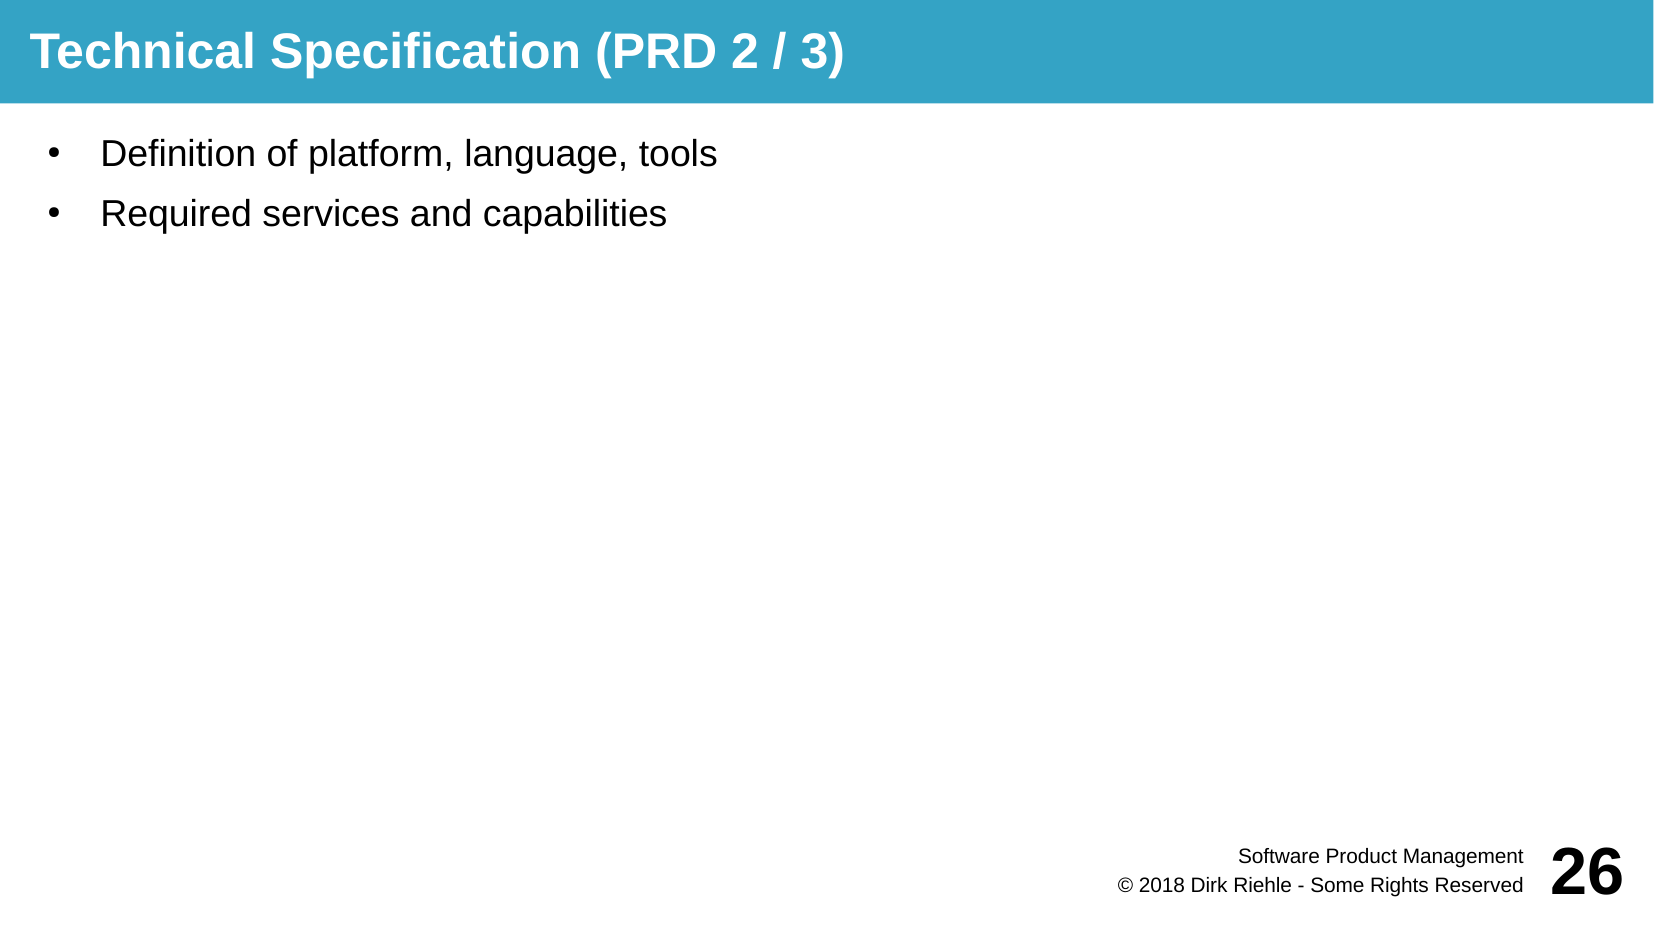

# Technical Specification (PRD 2 / 3)
Definition of platform, language, tools
Required services and capabilities
Software Product Management
26
© 2018 Dirk Riehle - Some Rights Reserved